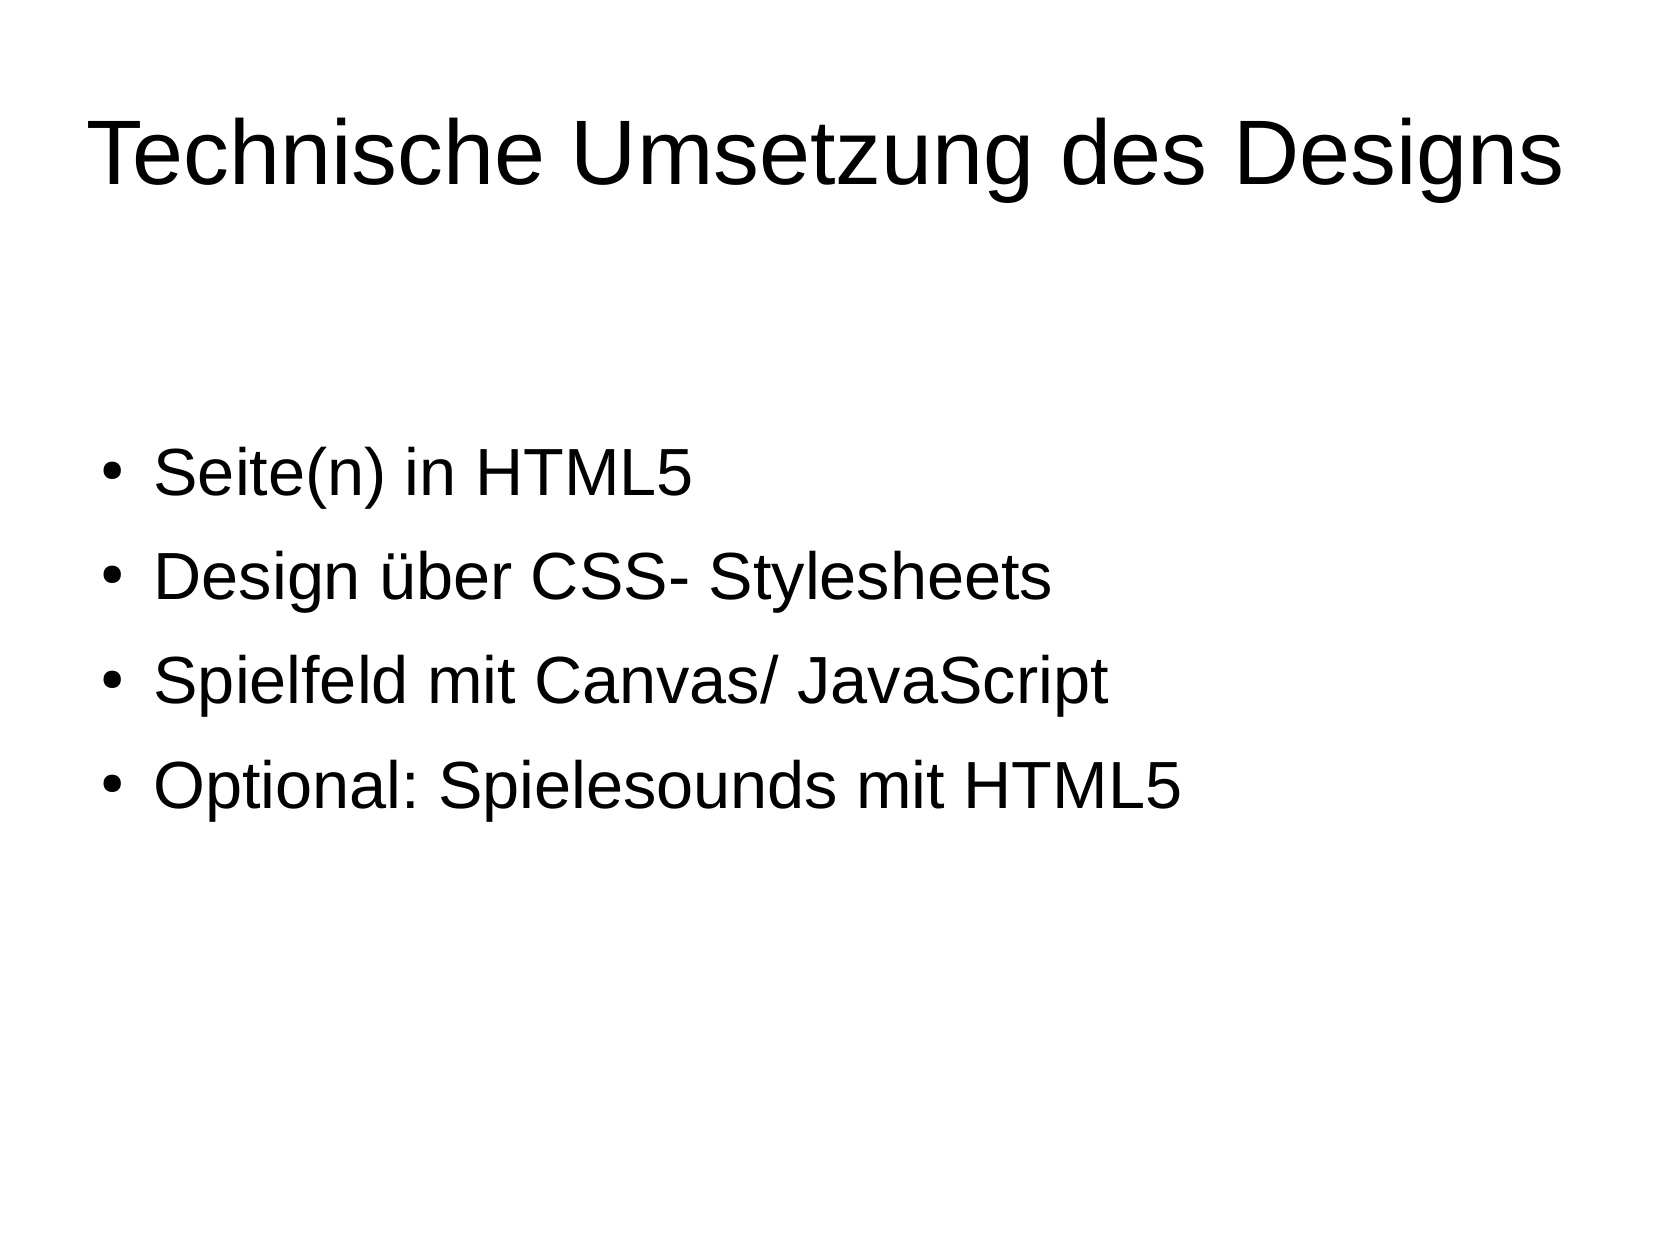

# Technische Umsetzung des Designs
Seite(n) in HTML5
Design über CSS- Stylesheets
Spielfeld mit Canvas/ JavaScript
Optional: Spielesounds mit HTML5